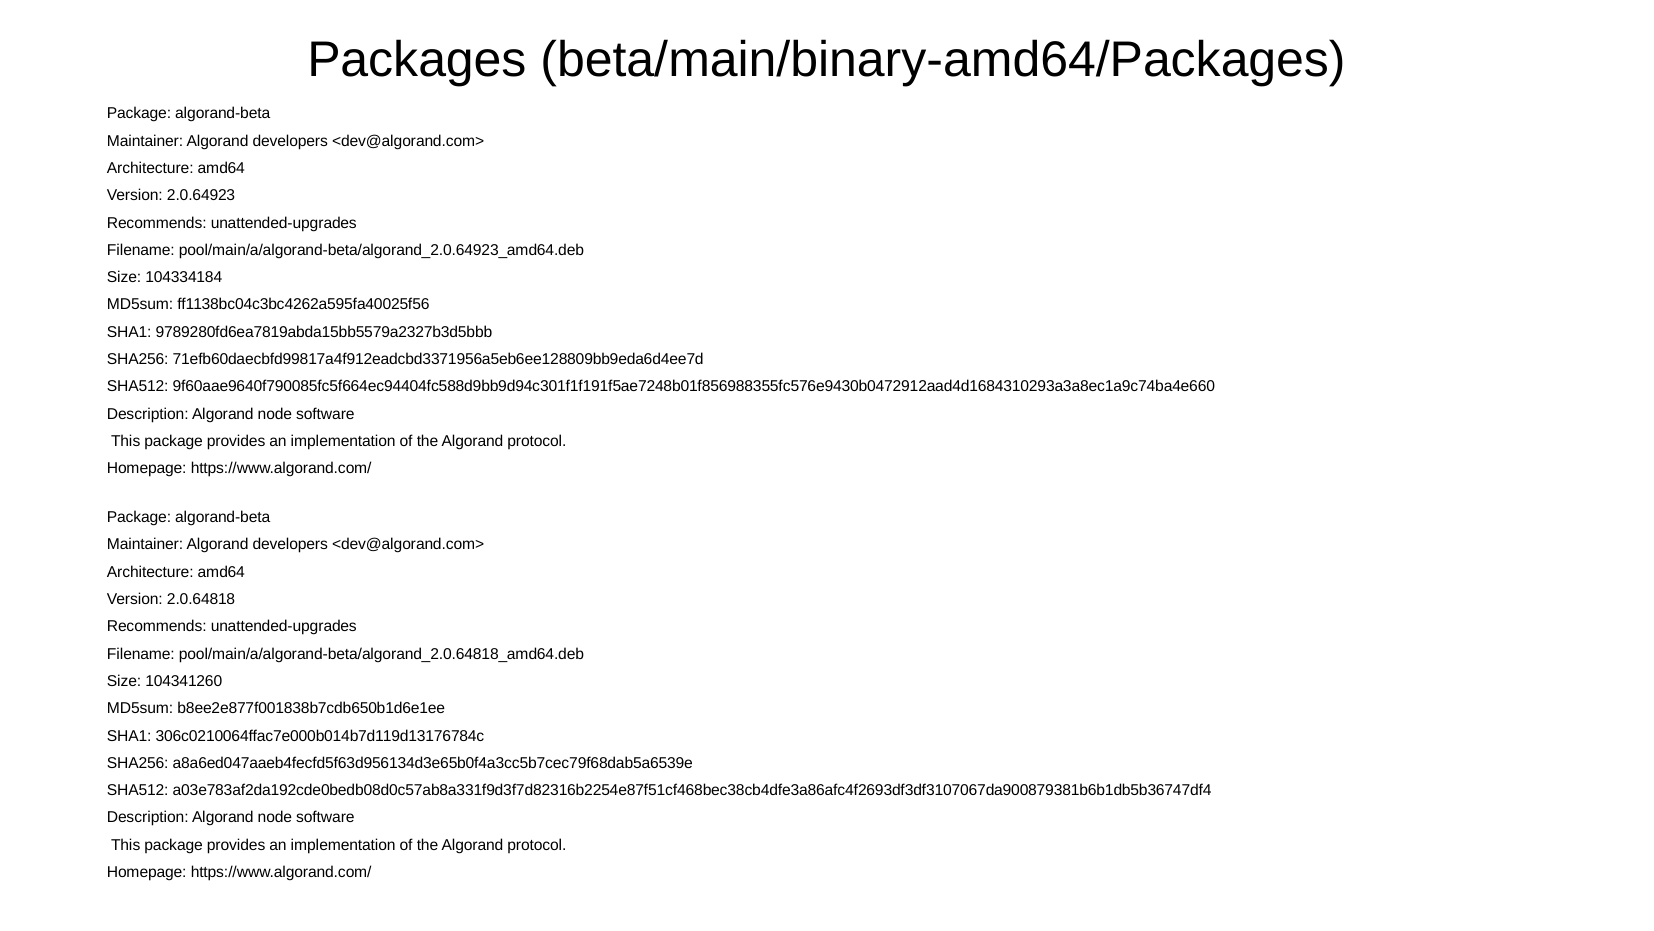

# Packages (beta/main/binary-amd64/Packages)
Package: algorand-beta
Maintainer: Algorand developers <dev@algorand.com>
Architecture: amd64
Version: 2.0.64923
Recommends: unattended-upgrades
Filename: pool/main/a/algorand-beta/algorand_2.0.64923_amd64.deb
Size: 104334184
MD5sum: ff1138bc04c3bc4262a595fa40025f56
SHA1: 9789280fd6ea7819abda15bb5579a2327b3d5bbb
SHA256: 71efb60daecbfd99817a4f912eadcbd3371956a5eb6ee128809bb9eda6d4ee7d
SHA512: 9f60aae9640f790085fc5f664ec94404fc588d9bb9d94c301f1f191f5ae7248b01f856988355fc576e9430b0472912aad4d1684310293a3a8ec1a9c74ba4e660
Description: Algorand node software
 This package provides an implementation of the Algorand protocol.
Homepage: https://www.algorand.com/
Package: algorand-beta
Maintainer: Algorand developers <dev@algorand.com>
Architecture: amd64
Version: 2.0.64818
Recommends: unattended-upgrades
Filename: pool/main/a/algorand-beta/algorand_2.0.64818_amd64.deb
Size: 104341260
MD5sum: b8ee2e877f001838b7cdb650b1d6e1ee
SHA1: 306c0210064ffac7e000b014b7d119d13176784c
SHA256: a8a6ed047aaeb4fecfd5f63d956134d3e65b0f4a3cc5b7cec79f68dab5a6539e
SHA512: a03e783af2da192cde0bedb08d0c57ab8a331f9d3f7d82316b2254e87f51cf468bec38cb4dfe3a86afc4f2693df3df3107067da900879381b6b1db5b36747df4
Description: Algorand node software
 This package provides an implementation of the Algorand protocol.
Homepage: https://www.algorand.com/